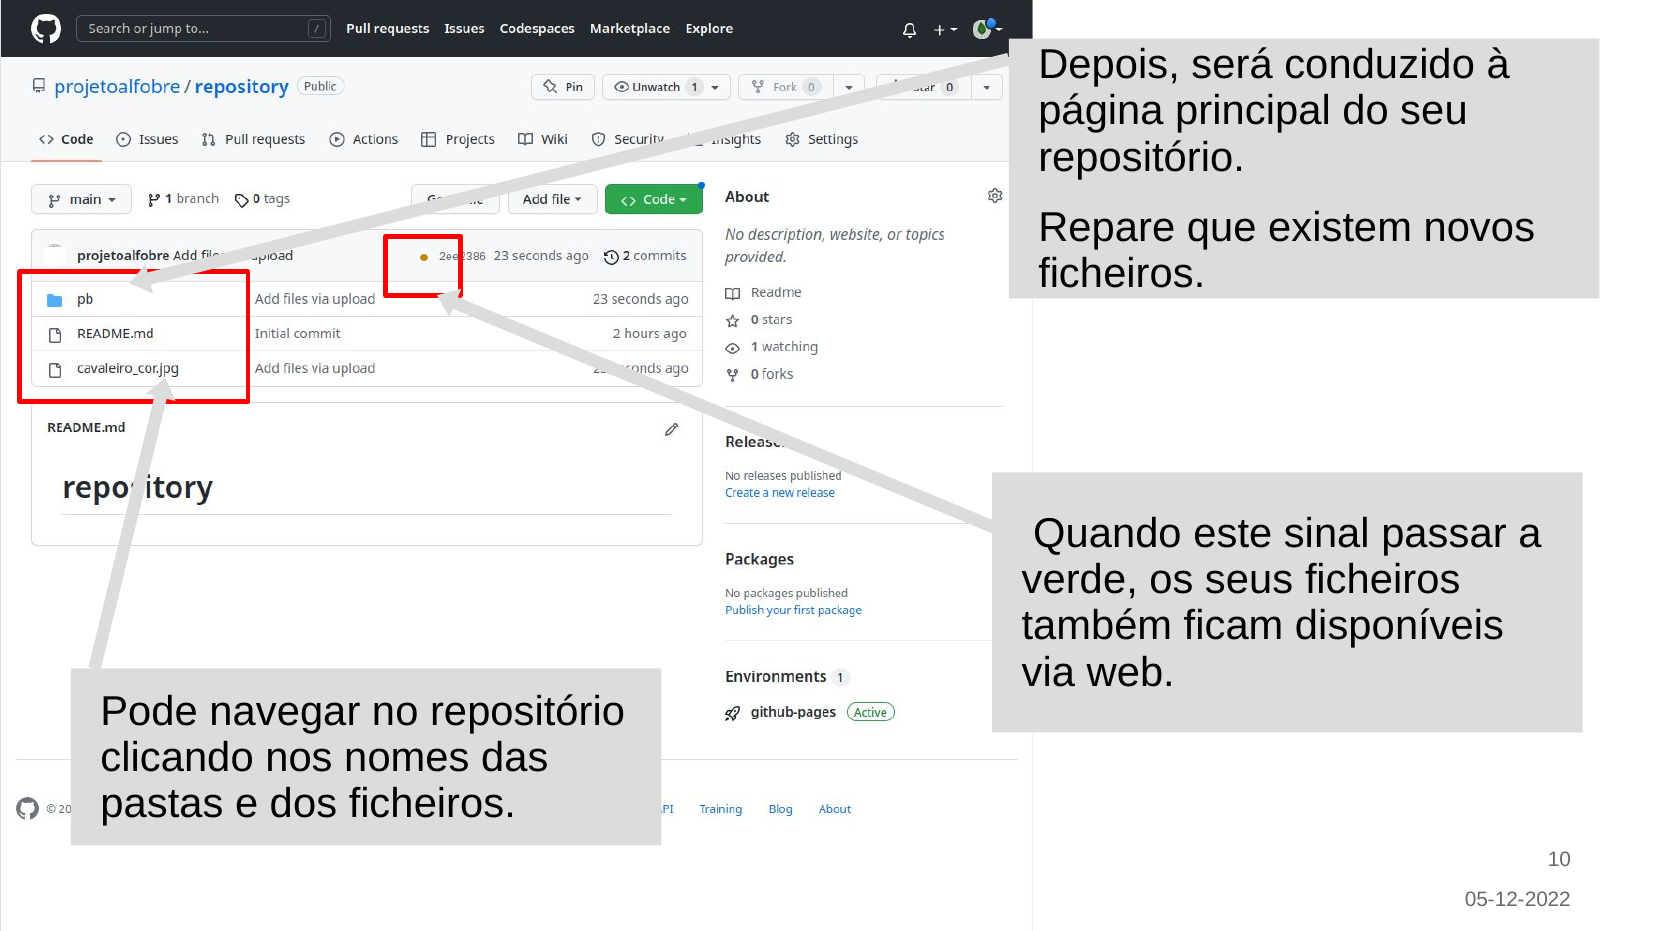

# Depois, será conduzido à página principal do seu repositório.
Repare que existem novos ficheiros.
 Quando este sinal passar a verde, os seus ficheiros também ficam disponíveis via web.
Pode navegar no repositório clicando nos nomes das pastas e dos ficheiros.
@ Celorico da Beira | Nelson Gonçalves
10
05-12-2022